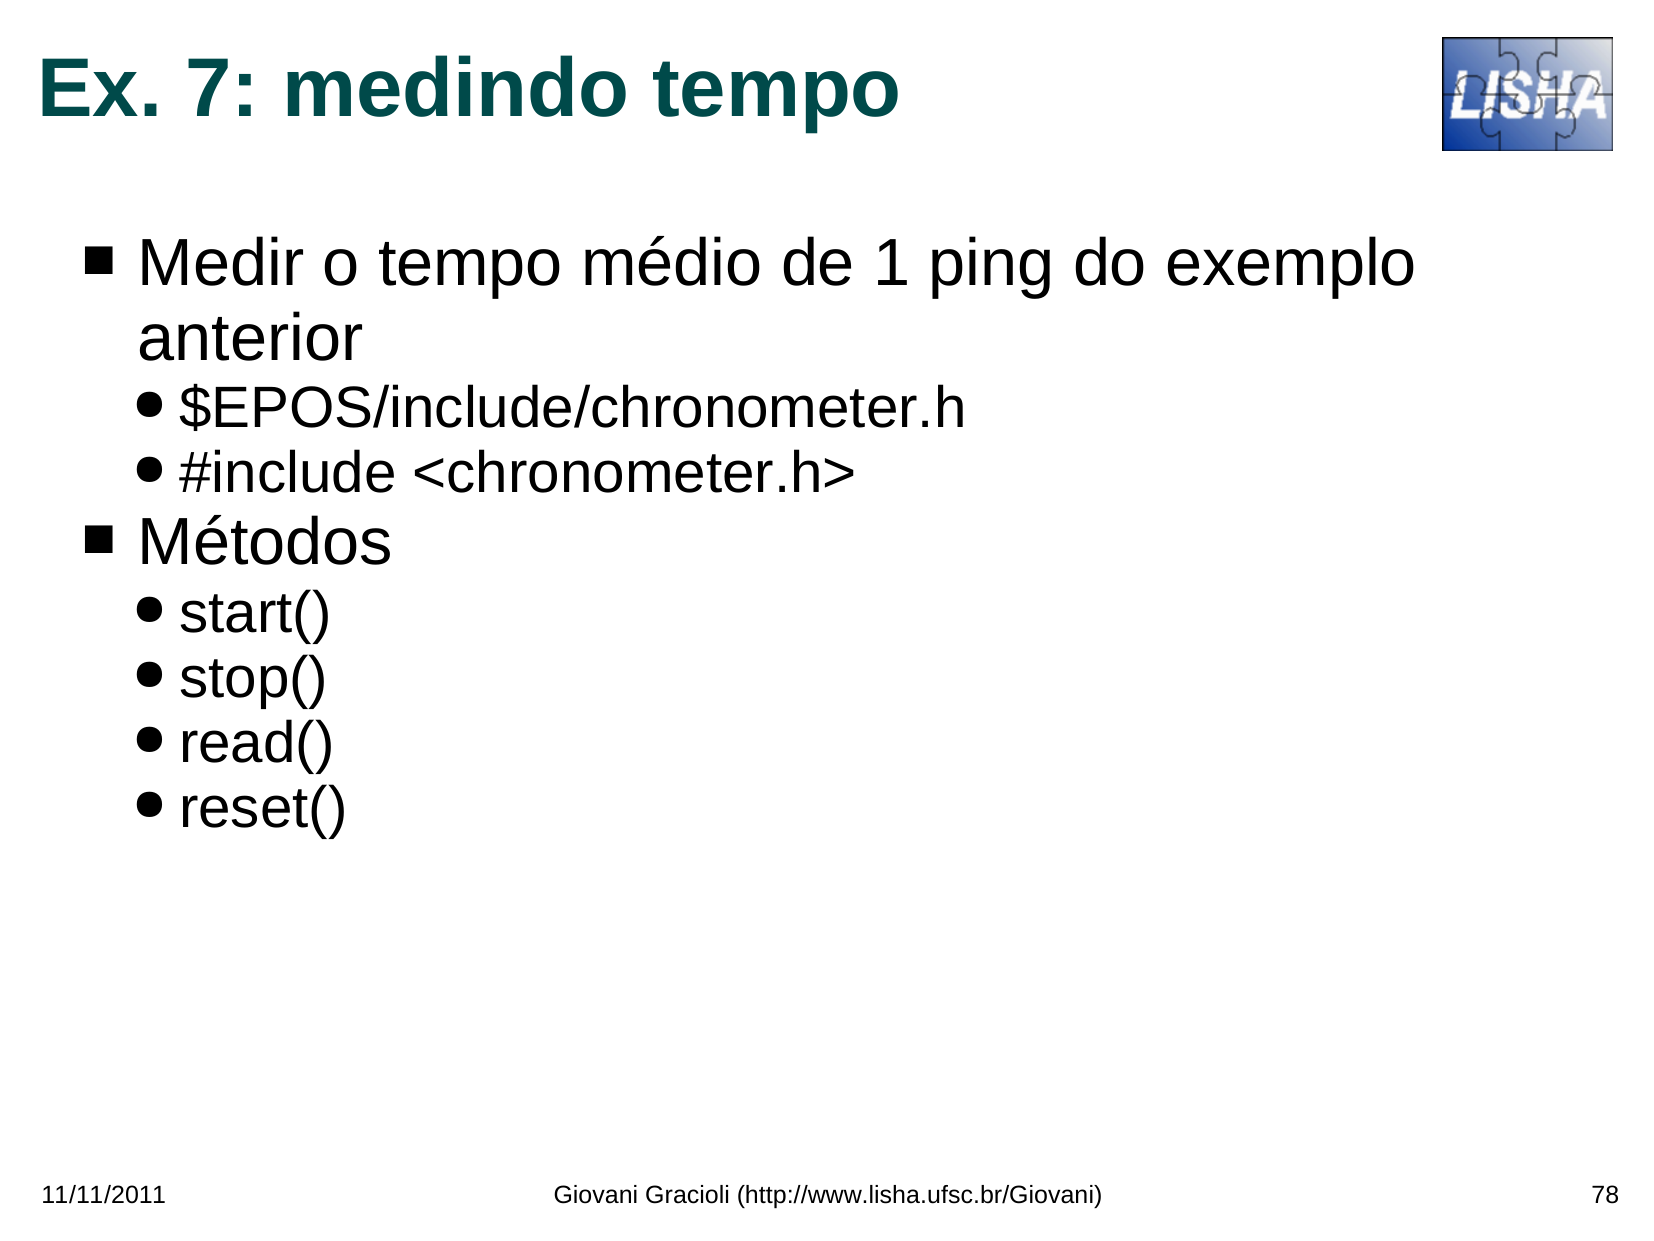

# Ex. 7: medindo tempo
Medir o tempo médio de 1 ping do exemplo anterior
$EPOS/include/chronometer.h
#include <chronometer.h>
Métodos
start()
stop()
read()
reset()